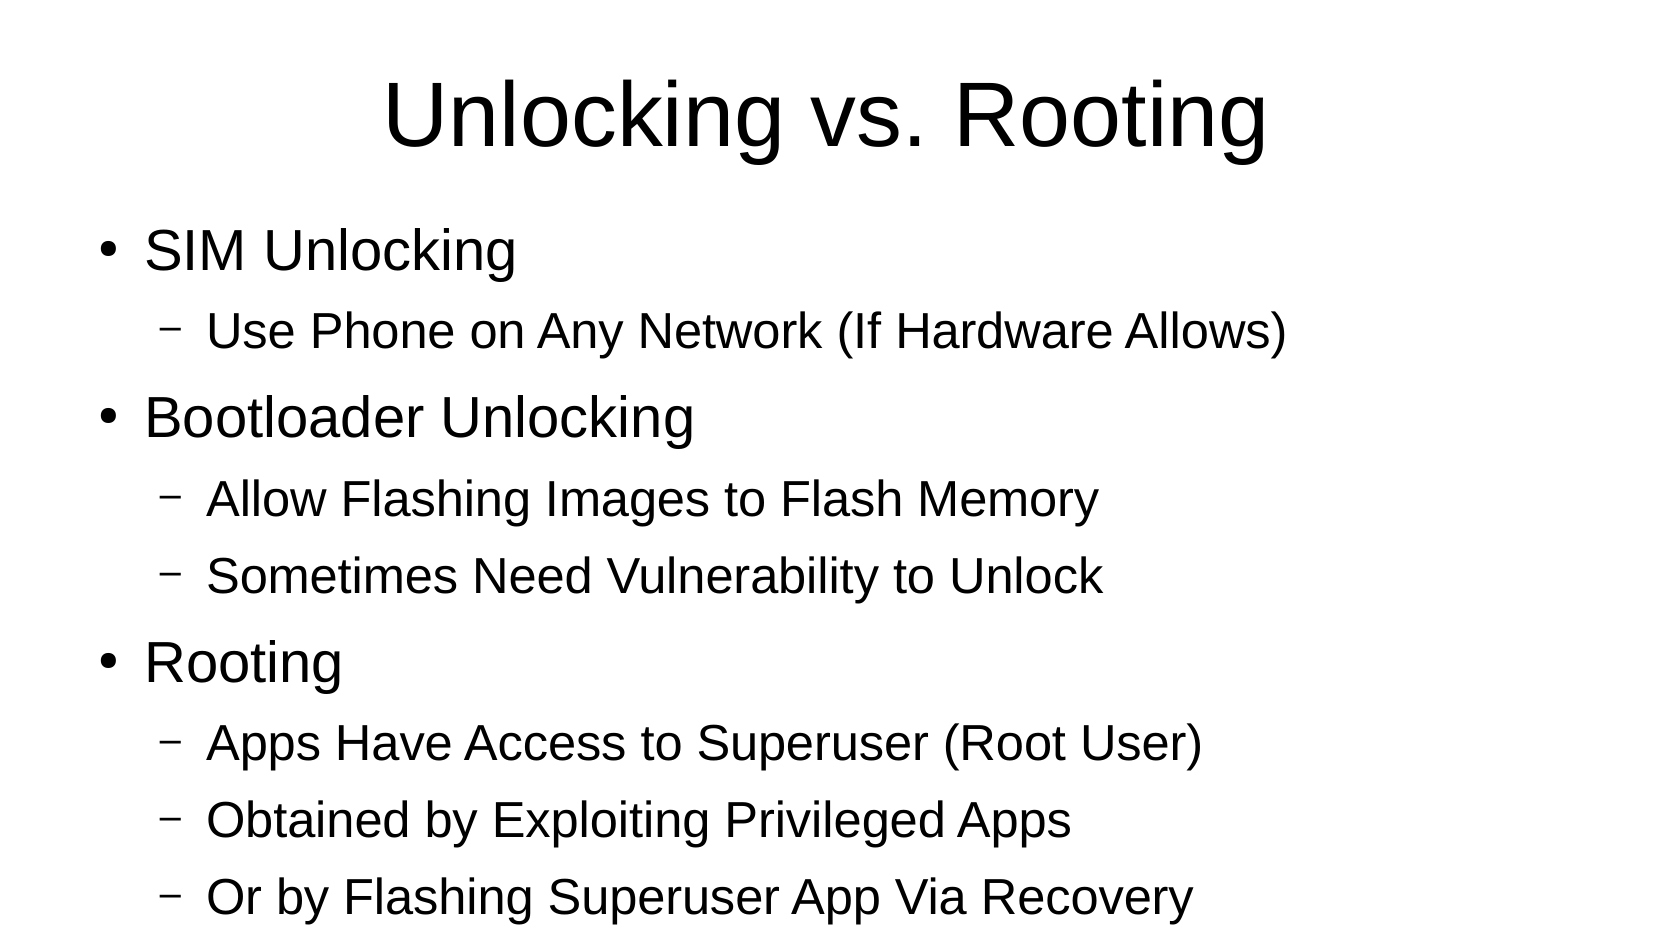

# Unlocking vs. Rooting
SIM Unlocking
Use Phone on Any Network (If Hardware Allows)
Bootloader Unlocking
Allow Flashing Images to Flash Memory
Sometimes Need Vulnerability to Unlock
Rooting
Apps Have Access to Superuser (Root User)
Obtained by Exploiting Privileged Apps
Or by Flashing Superuser App Via Recovery